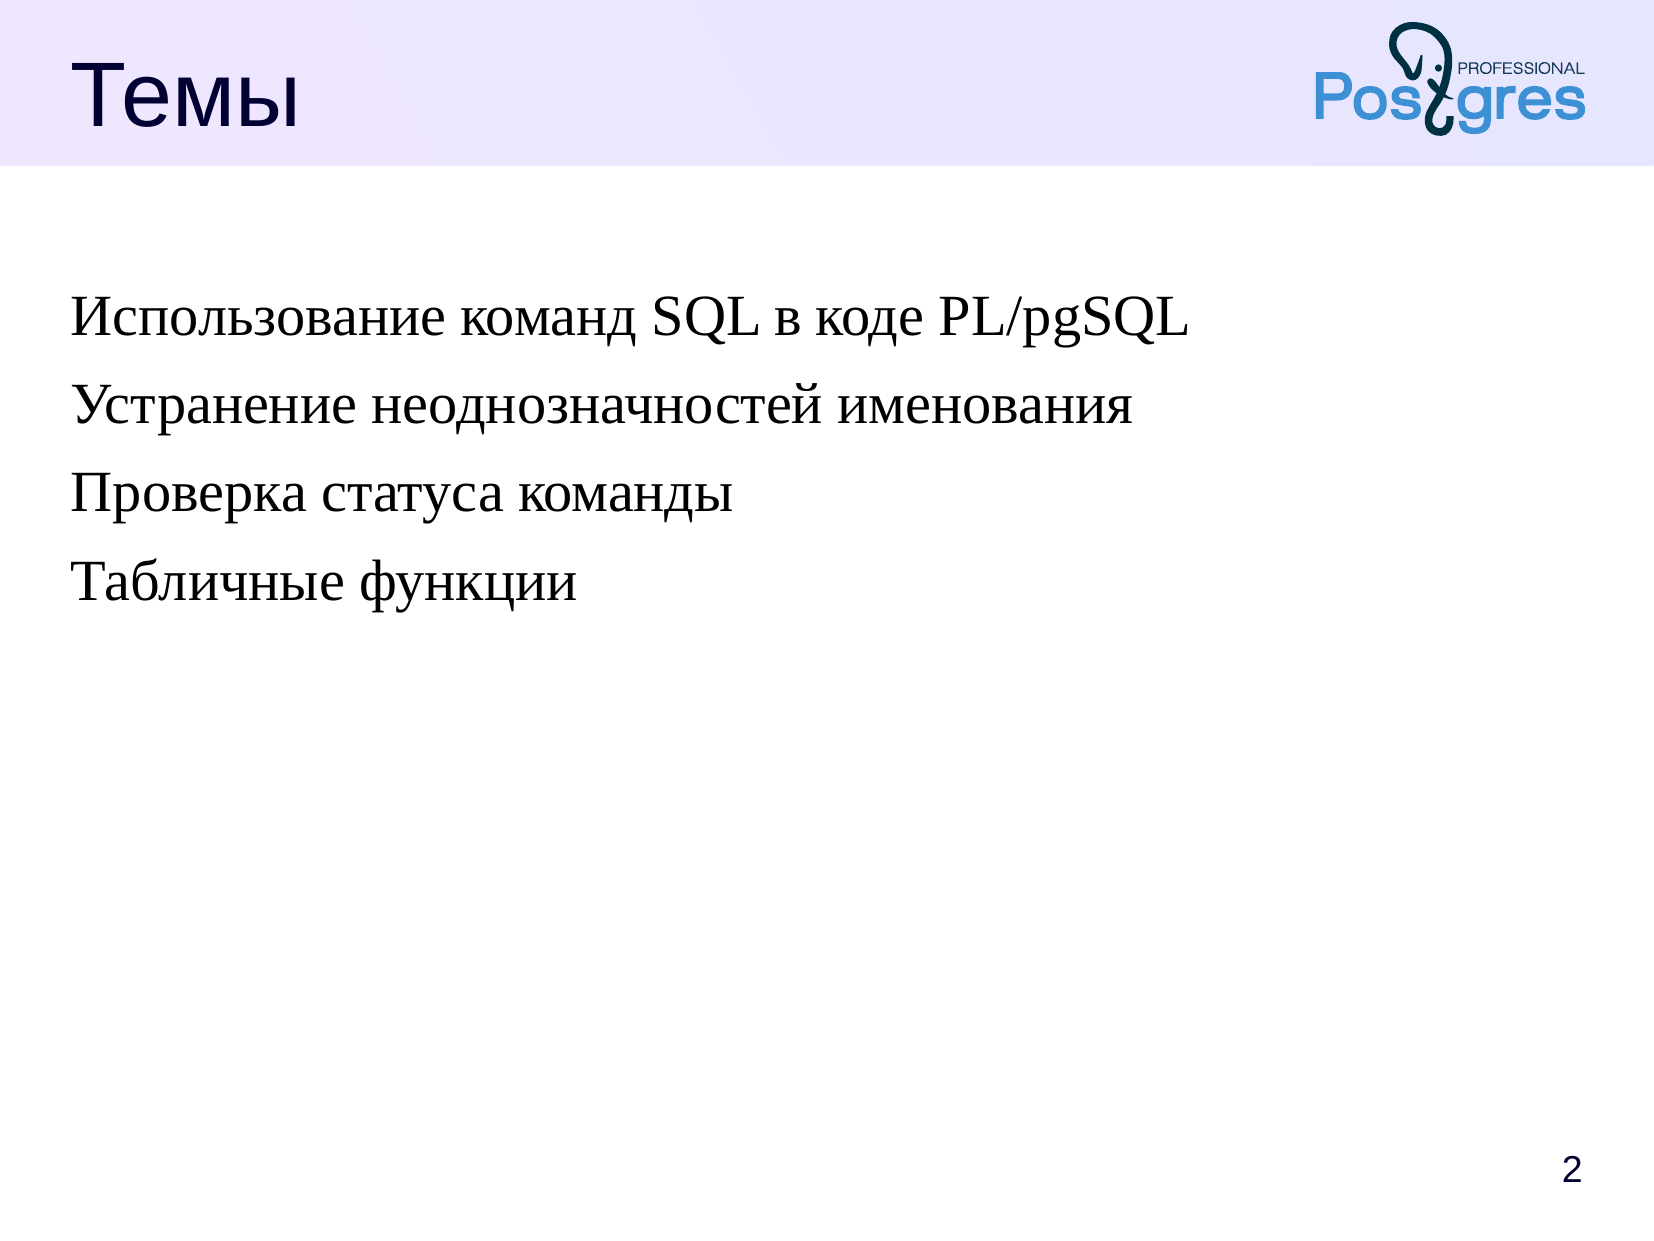

# Темы
Использование команд SQL в коде PL/pgSQL
Устранение неоднозначностей именования
Проверка статуса команды
Табличные функции